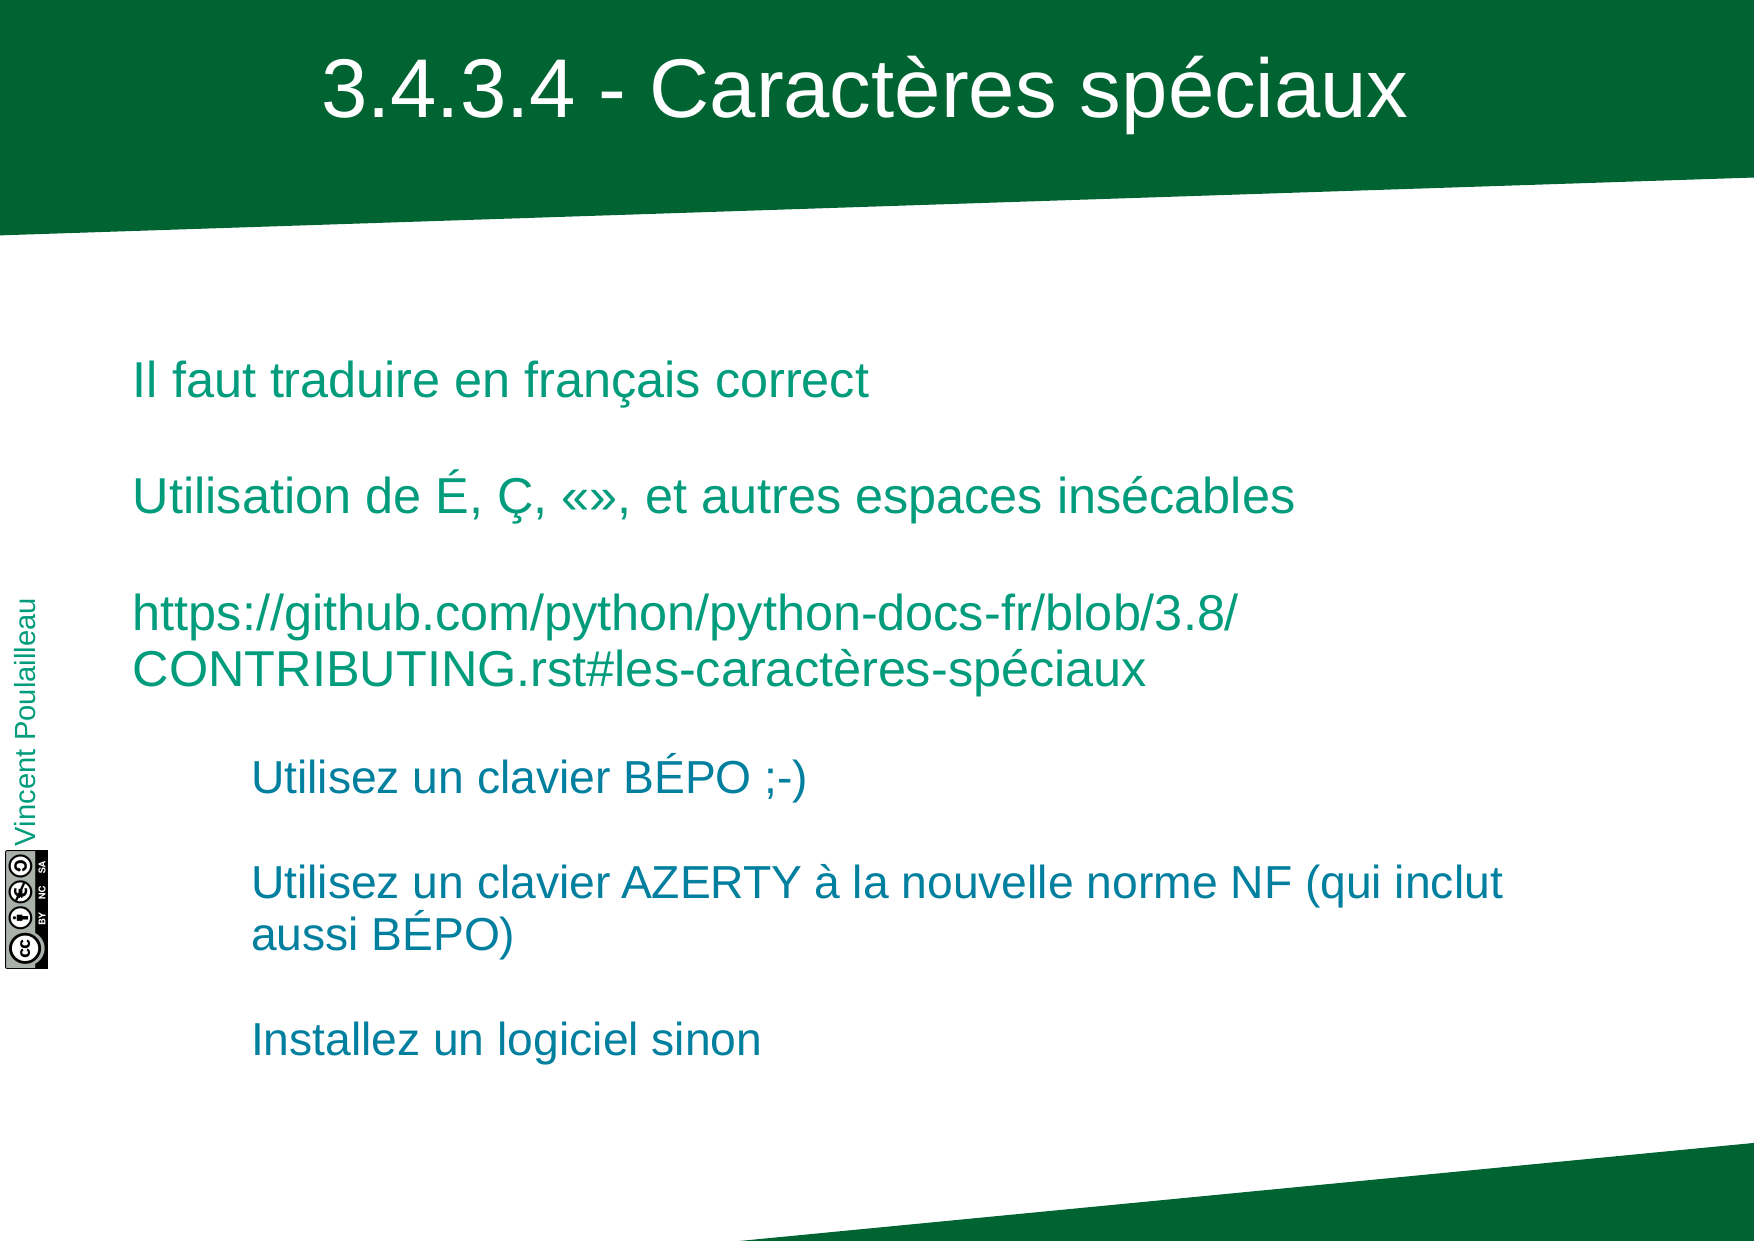

3.4.3.4 - Caractères spéciaux
Il faut traduire en français correct
Utilisation de É, Ç, «», et autres espaces insécables
https://github.com/python/python-docs-fr/blob/3.8/CONTRIBUTING.rst#les-caractères-spéciaux
Utilisez un clavier BÉPO ;-)
Utilisez un clavier AZERTY à la nouvelle norme NF (qui inclut aussi BÉPO)
Installez un logiciel sinon
© 2019 Vincent Poulailleau